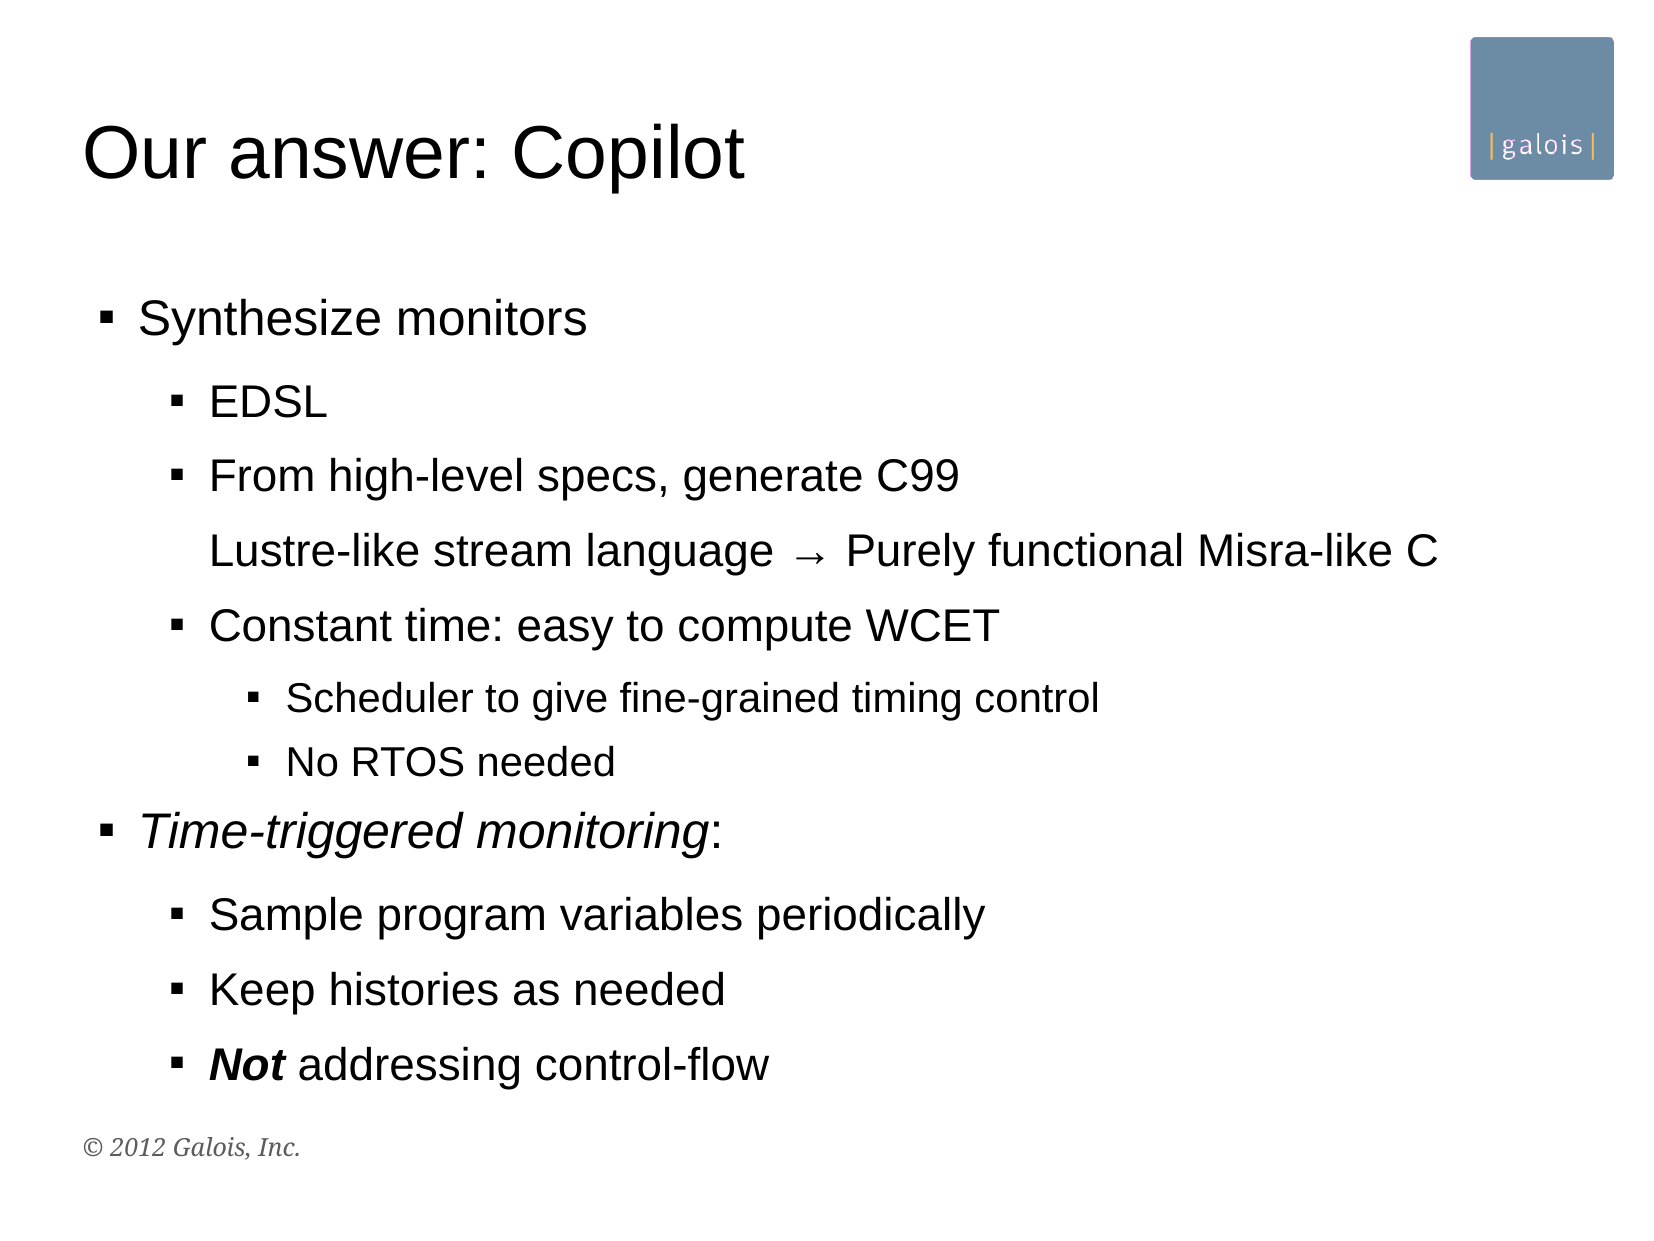

# Our answer: Copilot
Synthesize monitors
EDSL
From high-level specs, generate C99
Lustre-like stream language → Purely functional Misra-like C
Constant time: easy to compute WCET
Scheduler to give fine-grained timing control
No RTOS needed
Time-triggered monitoring:
Sample program variables periodically
Keep histories as needed
Not addressing control-flow